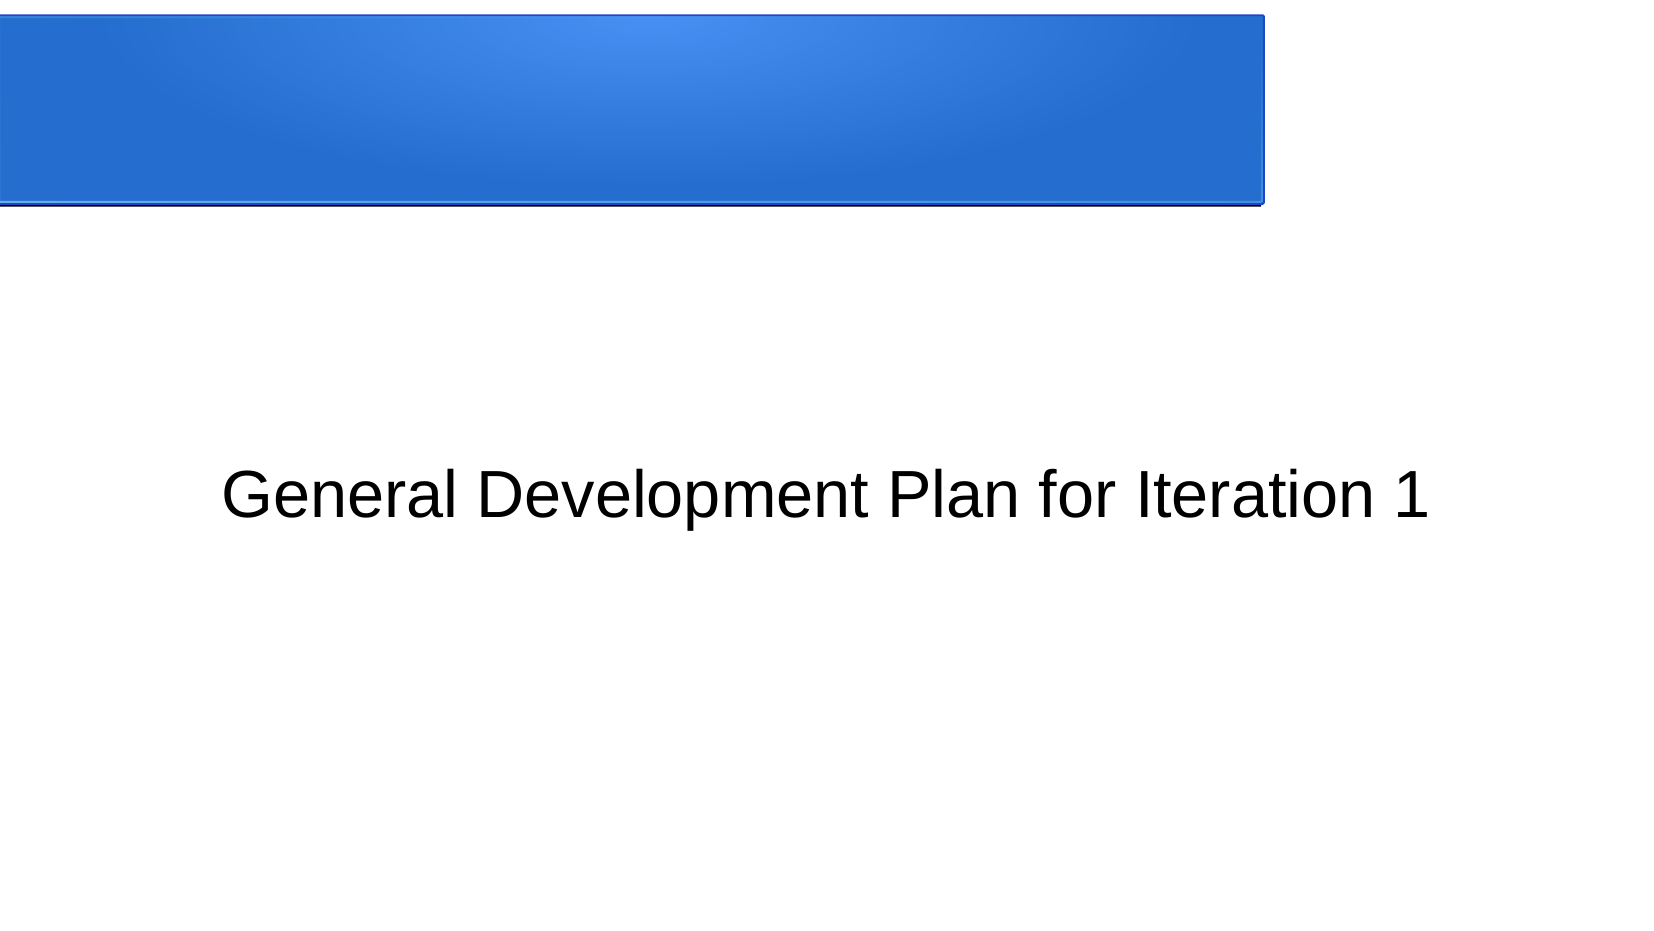

# General Development Plan for Iteration 1